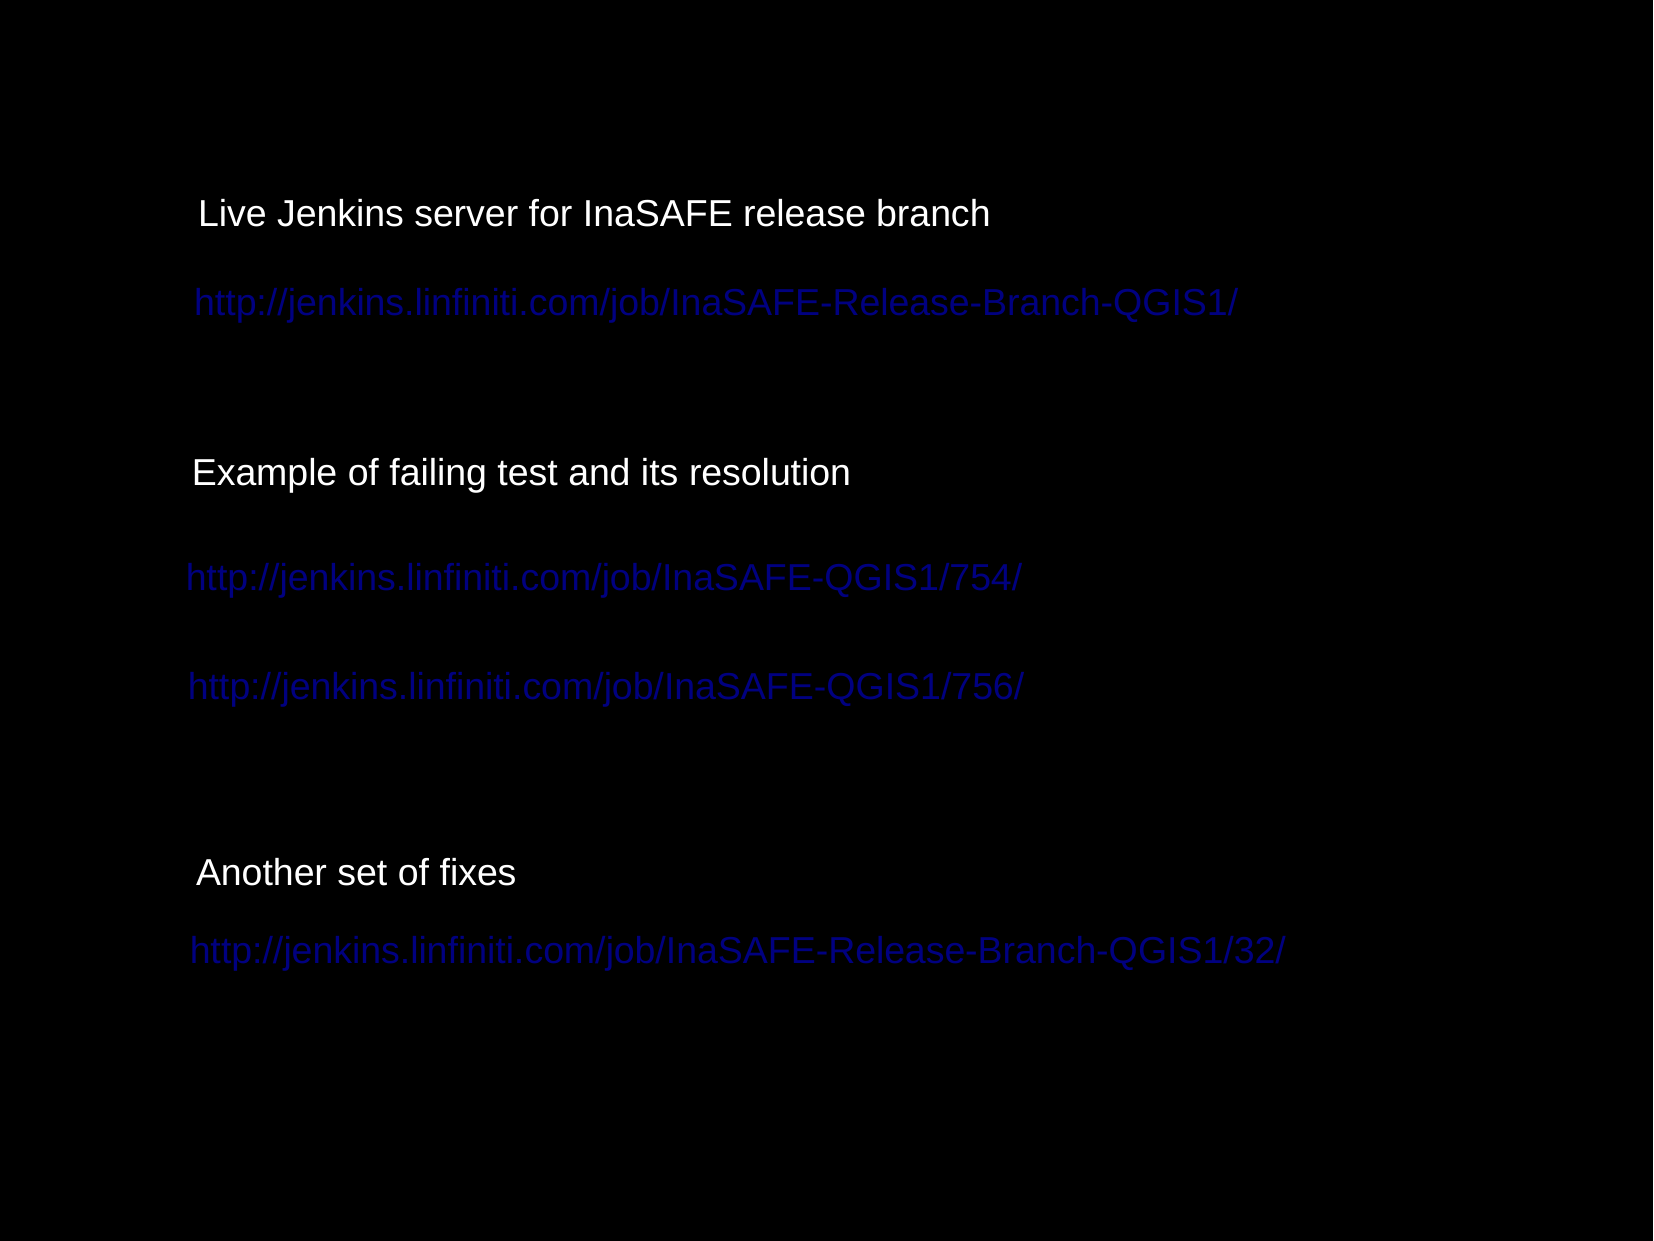

Live Jenkins server for InaSAFE release branch
http://jenkins.linfiniti.com/job/InaSAFE-Release-Branch-QGIS1/
Example of failing test and its resolution
http://jenkins.linfiniti.com/job/InaSAFE-QGIS1/754/
http://jenkins.linfiniti.com/job/InaSAFE-QGIS1/756/
Another set of fixes
http://jenkins.linfiniti.com/job/InaSAFE-Release-Branch-QGIS1/32/